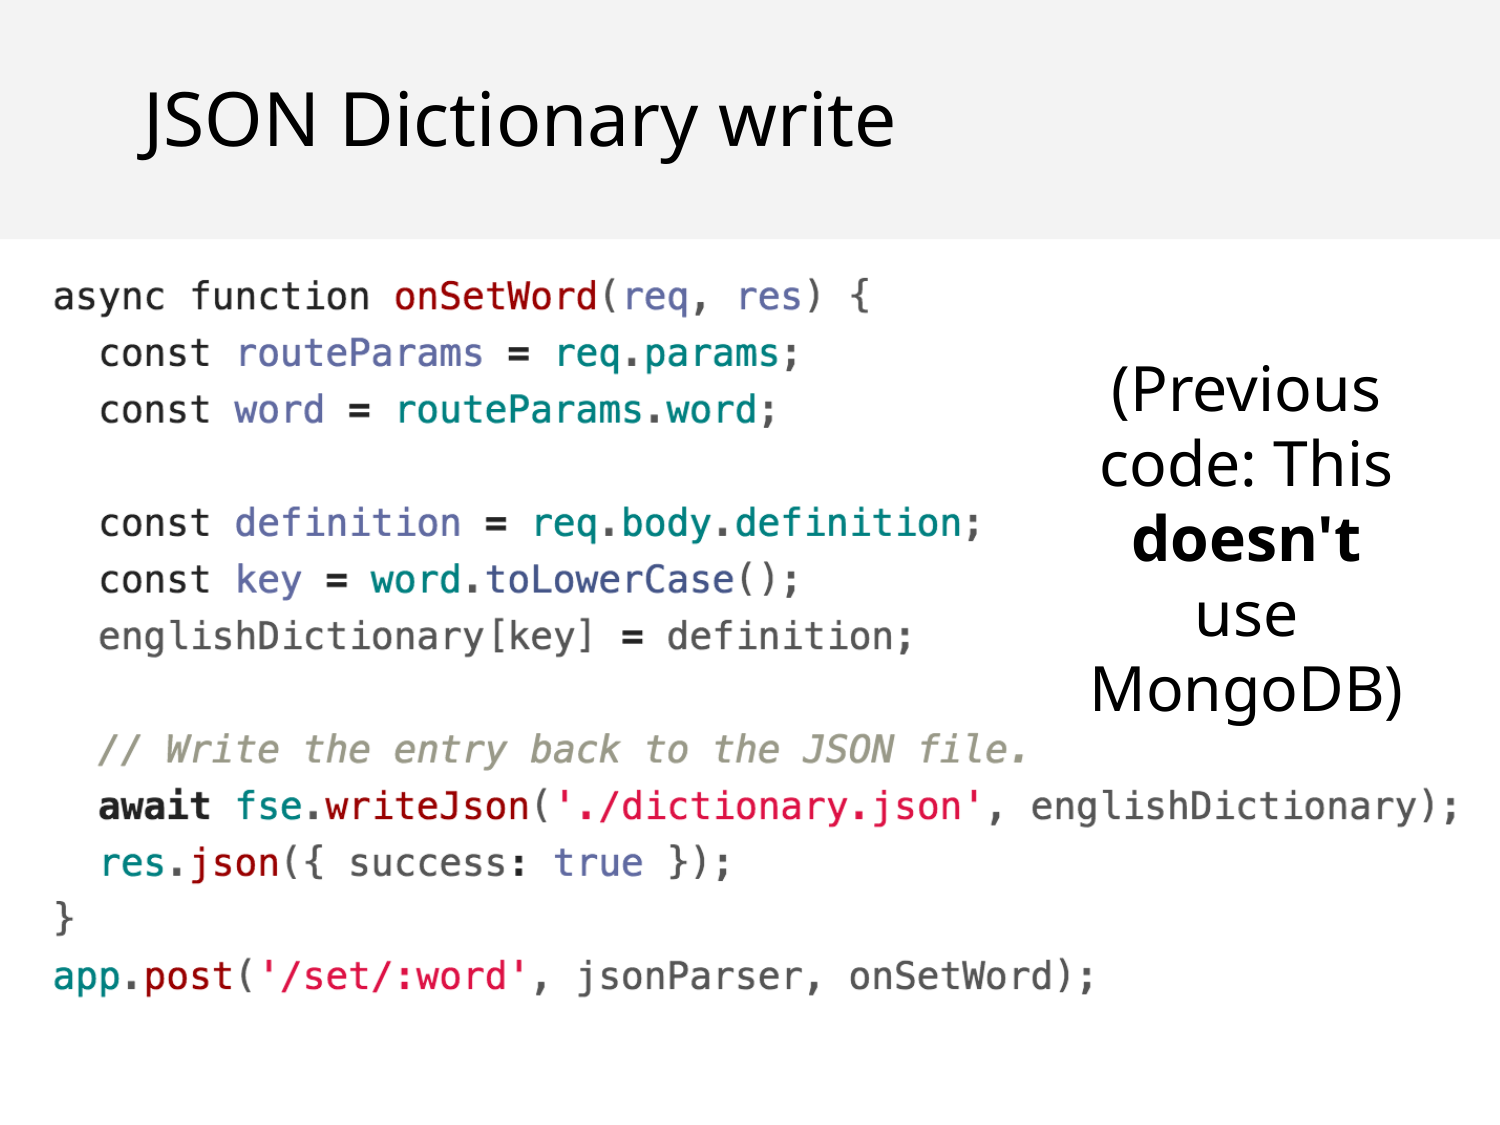

# JSON Dictionary write
(Previous code: This doesn't use MongoDB)